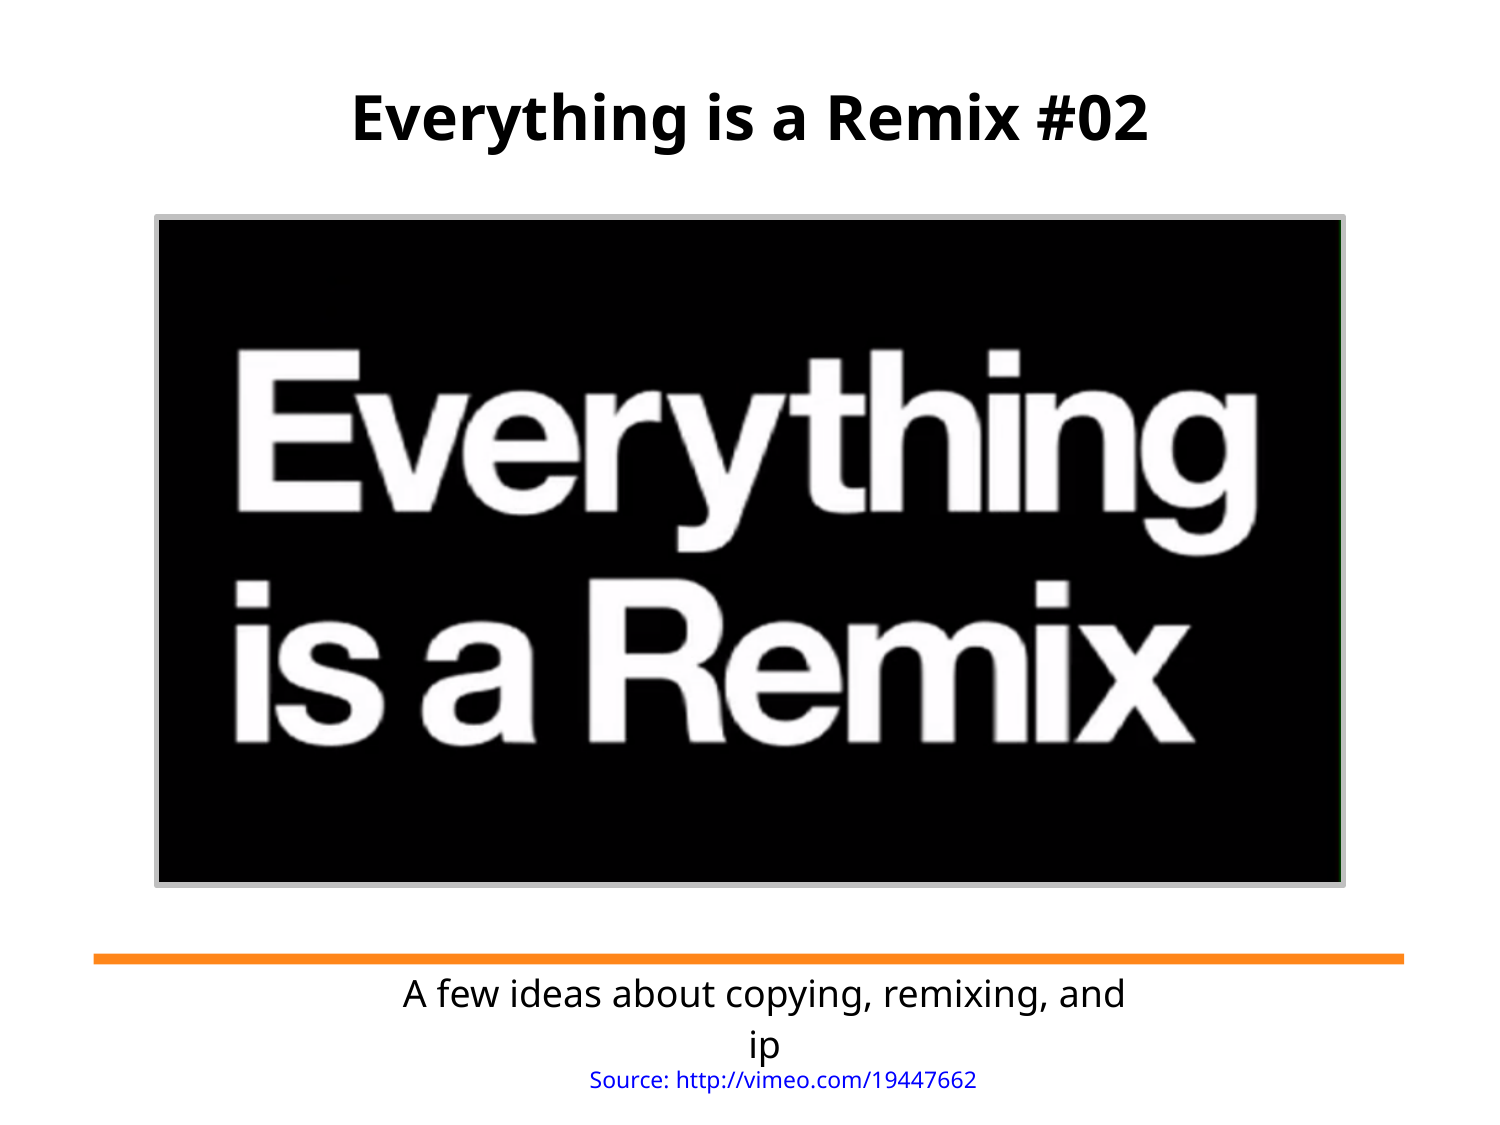

# Everything is a Remix #02
A few ideas about copying, remixing, and ip
Source: http://vimeo.com/19447662